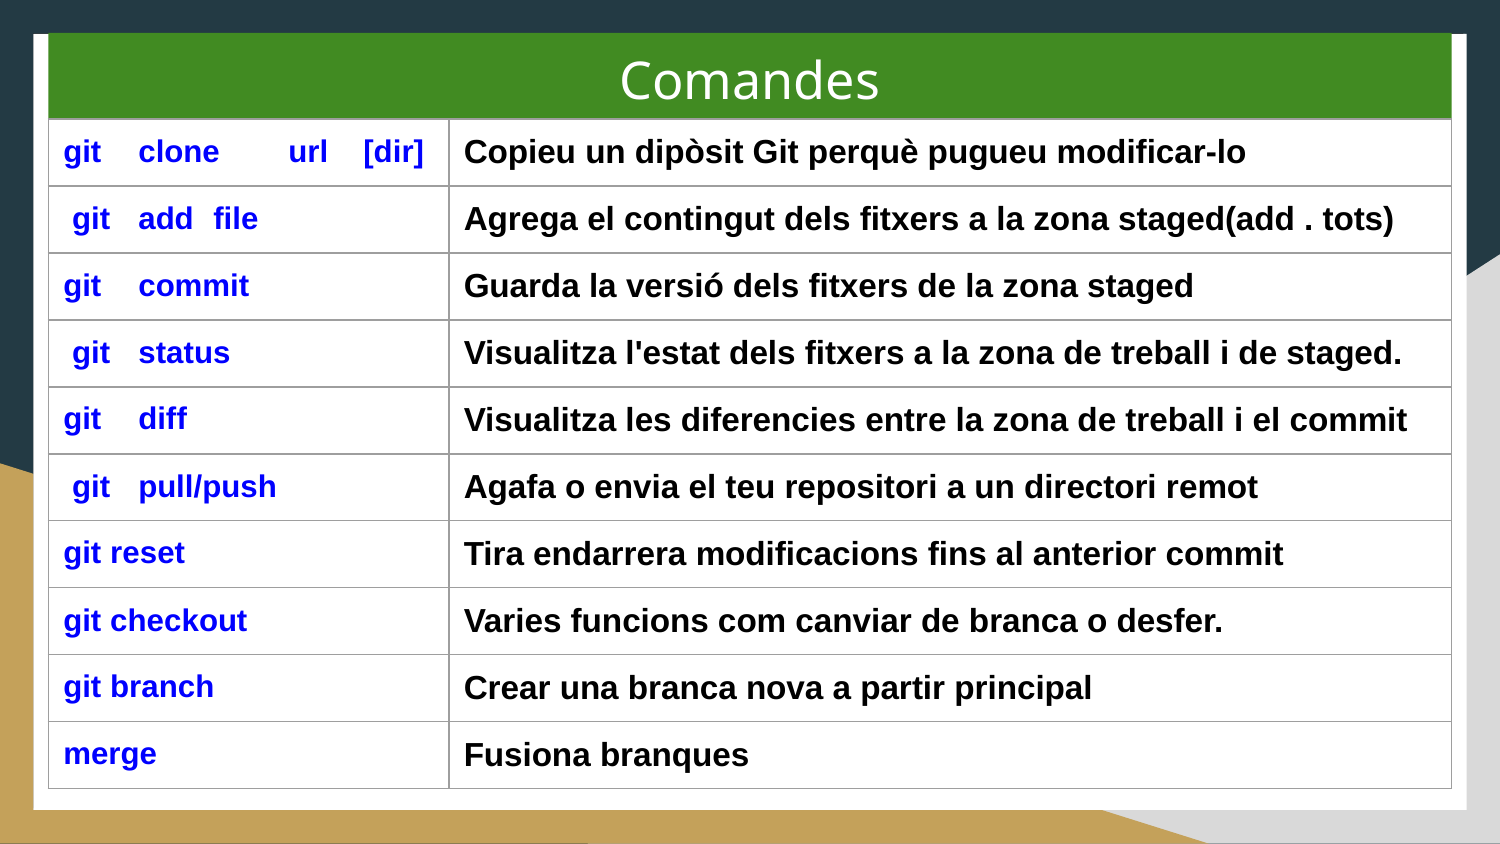

# Comandes
| git clone url [dir] | Copieu un dipòsit Git perquè pugueu modificar-lo |
| --- | --- |
| git add file | Agrega el contingut dels fitxers a la zona staged(add . tots) |
| git commit | Guarda la versió dels fitxers de la zona staged |
| git status | Visualitza l'estat dels fitxers a la zona de treball i de staged. |
| git diff | Visualitza les diferencies entre la zona de treball i el commit |
| git pull/push | Agafa o envia el teu repositori a un directori remot |
| git reset | Tira endarrera modificacions fins al anterior commit |
| git checkout | Varies funcions com canviar de branca o desfer. |
| git branch | Crear una branca nova a partir principal |
| merge | Fusiona branques |